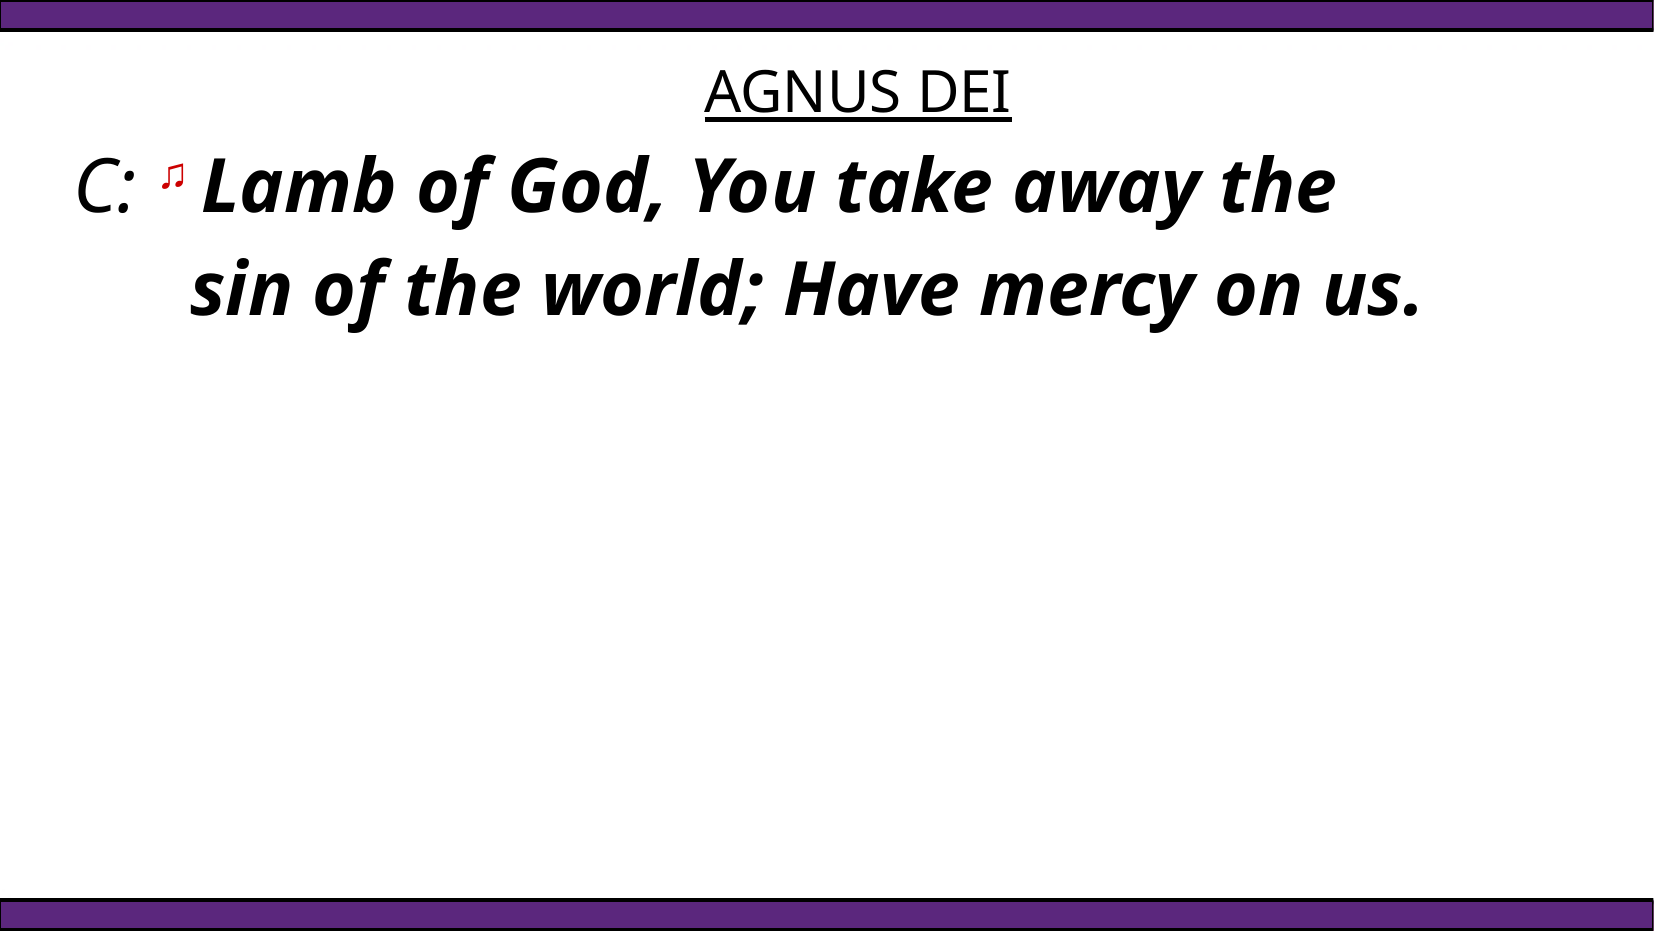

AGNUS DEI
C: ♫ Lamb of God, You take away the
 sin of the world; Have mercy on us.